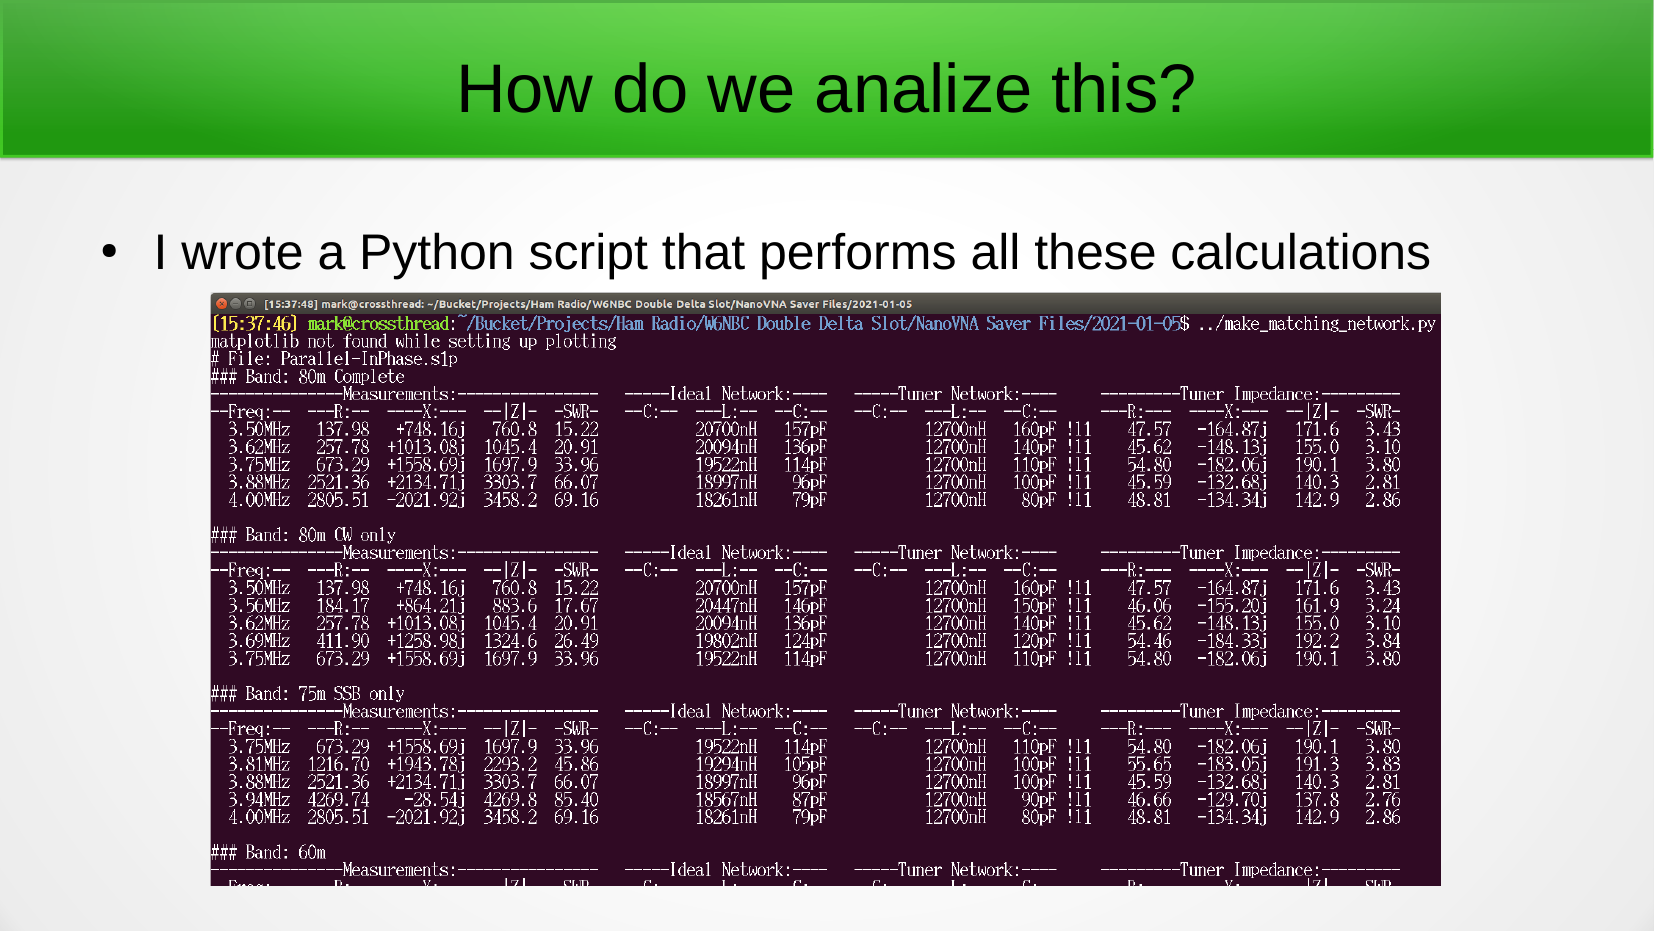

# How do we analize this?
I wrote a Python script that performs all these calculations